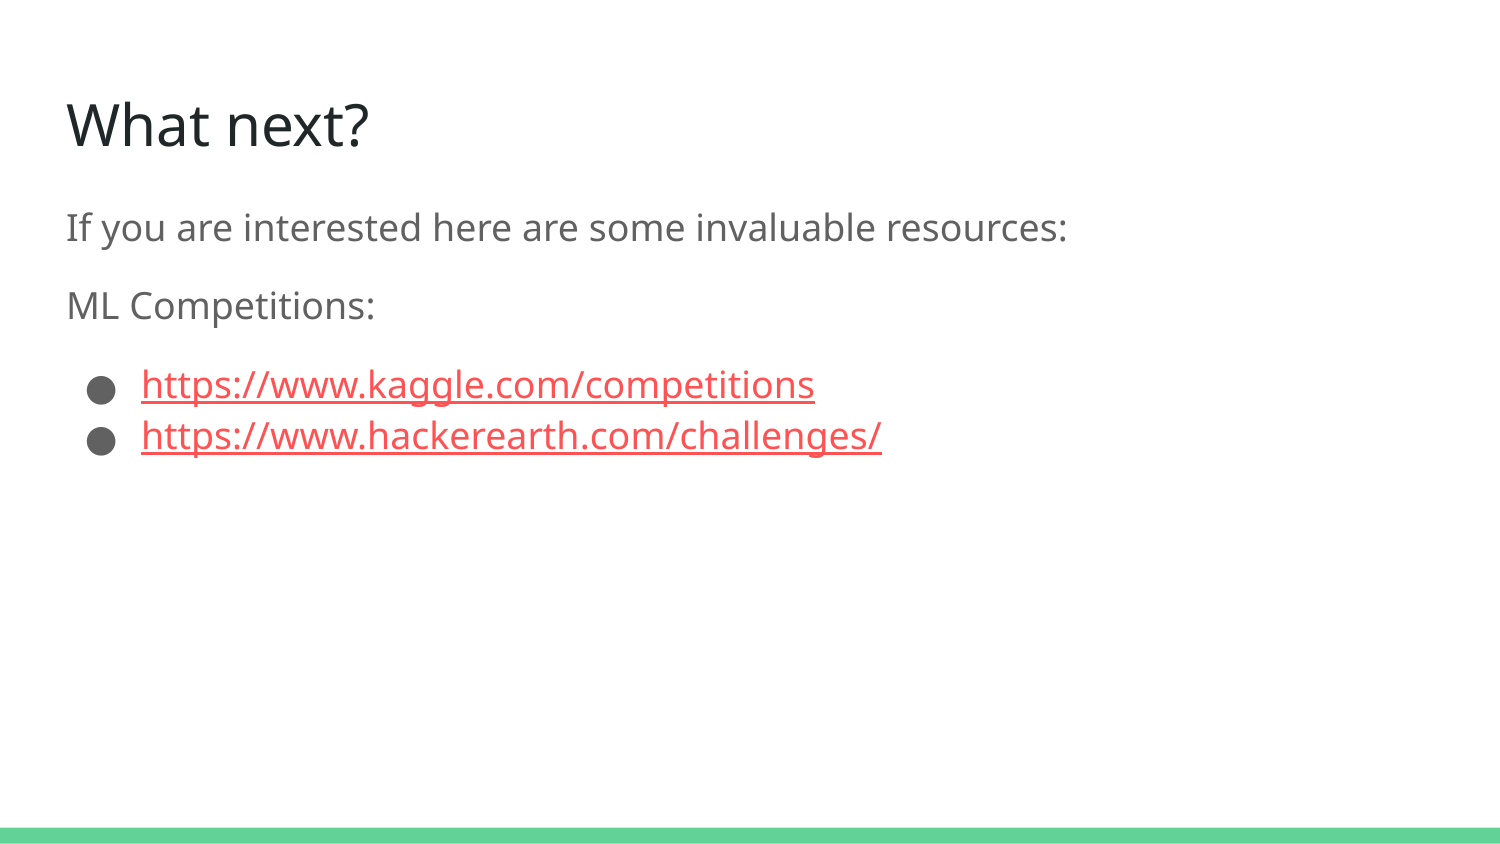

# What next?
If you are interested here are some invaluable resources:
ML Competitions:
https://www.kaggle.com/competitions
https://www.hackerearth.com/challenges/